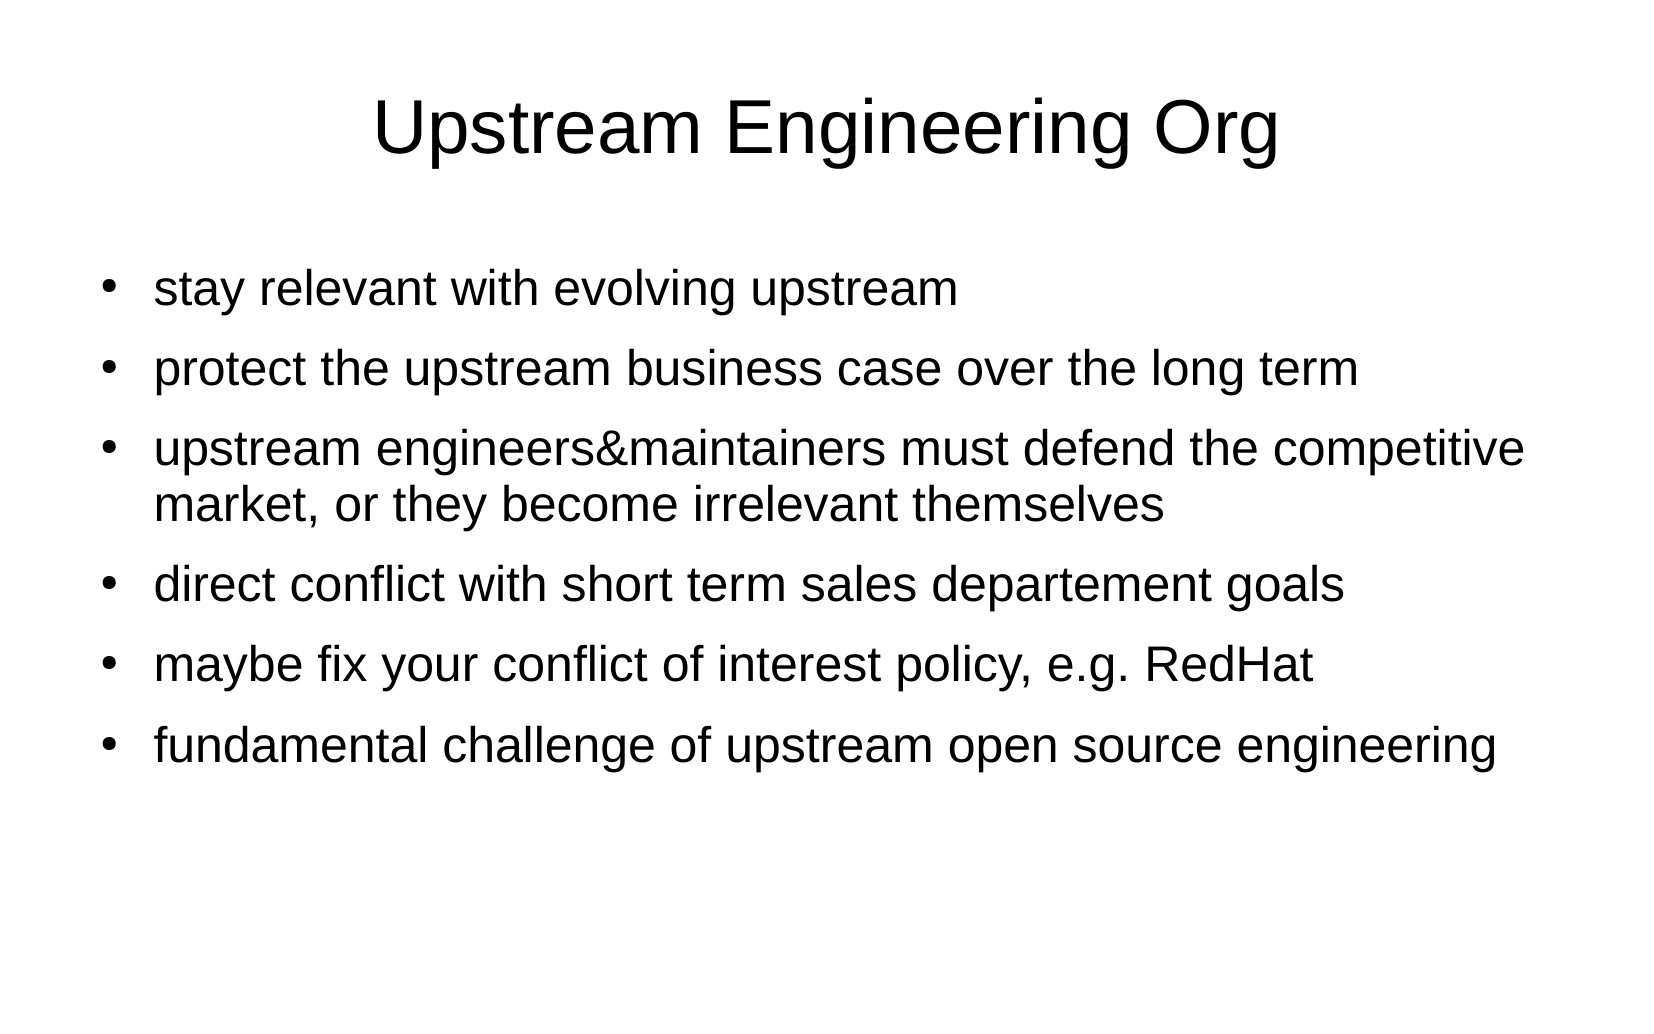

# Upstream Engineering Org
stay relevant with evolving upstream
protect the upstream business case over the long term
upstream engineers&maintainers must defend the competitive market, or they become irrelevant themselves
direct conflict with short term sales departement goals
maybe fix your conflict of interest policy, e.g. RedHat
fundamental challenge of upstream open source engineering